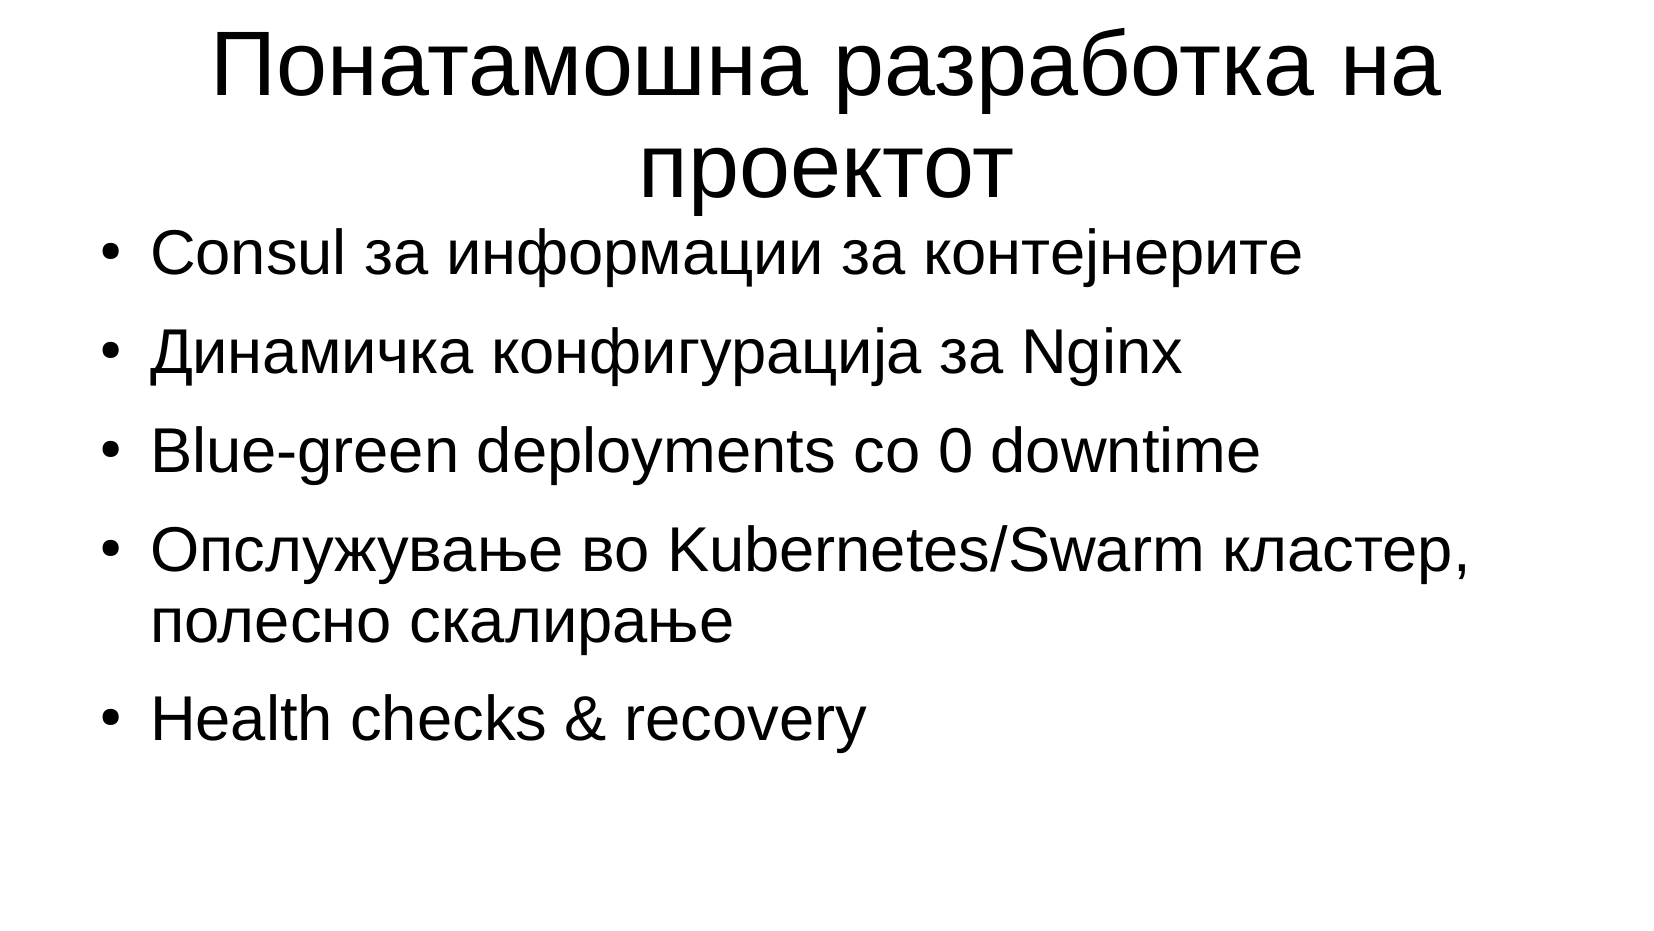

# Понатамошна разработка на проектот
Consul за информации за контејнерите
Динамичка конфигурација за Nginx
Blue-green deployments со 0 downtime
Опслужување во Kubernetes/Swarm кластер, полесно скалирање
Health checks & recovery